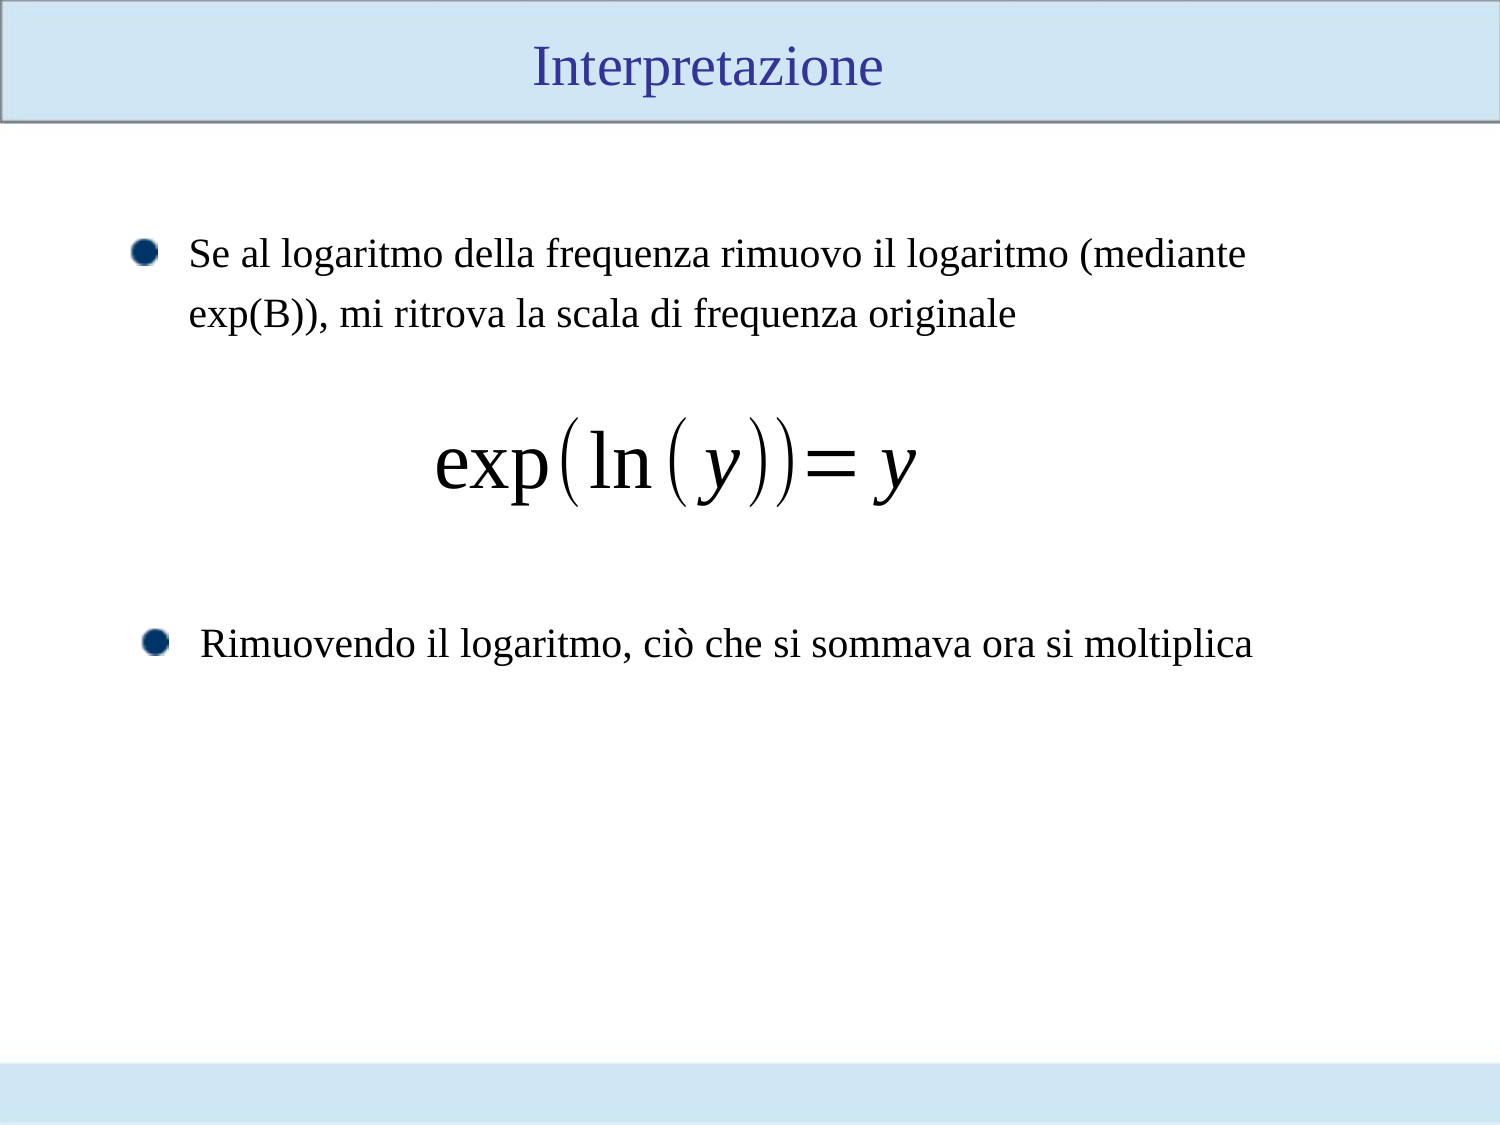

# Interpretazione
Se al logaritmo della frequenza rimuovo il logaritmo (mediante exp(B)), mi ritrova la scala di frequenza originale
Rimuovendo il logaritmo, ciò che si sommava ora si moltiplica